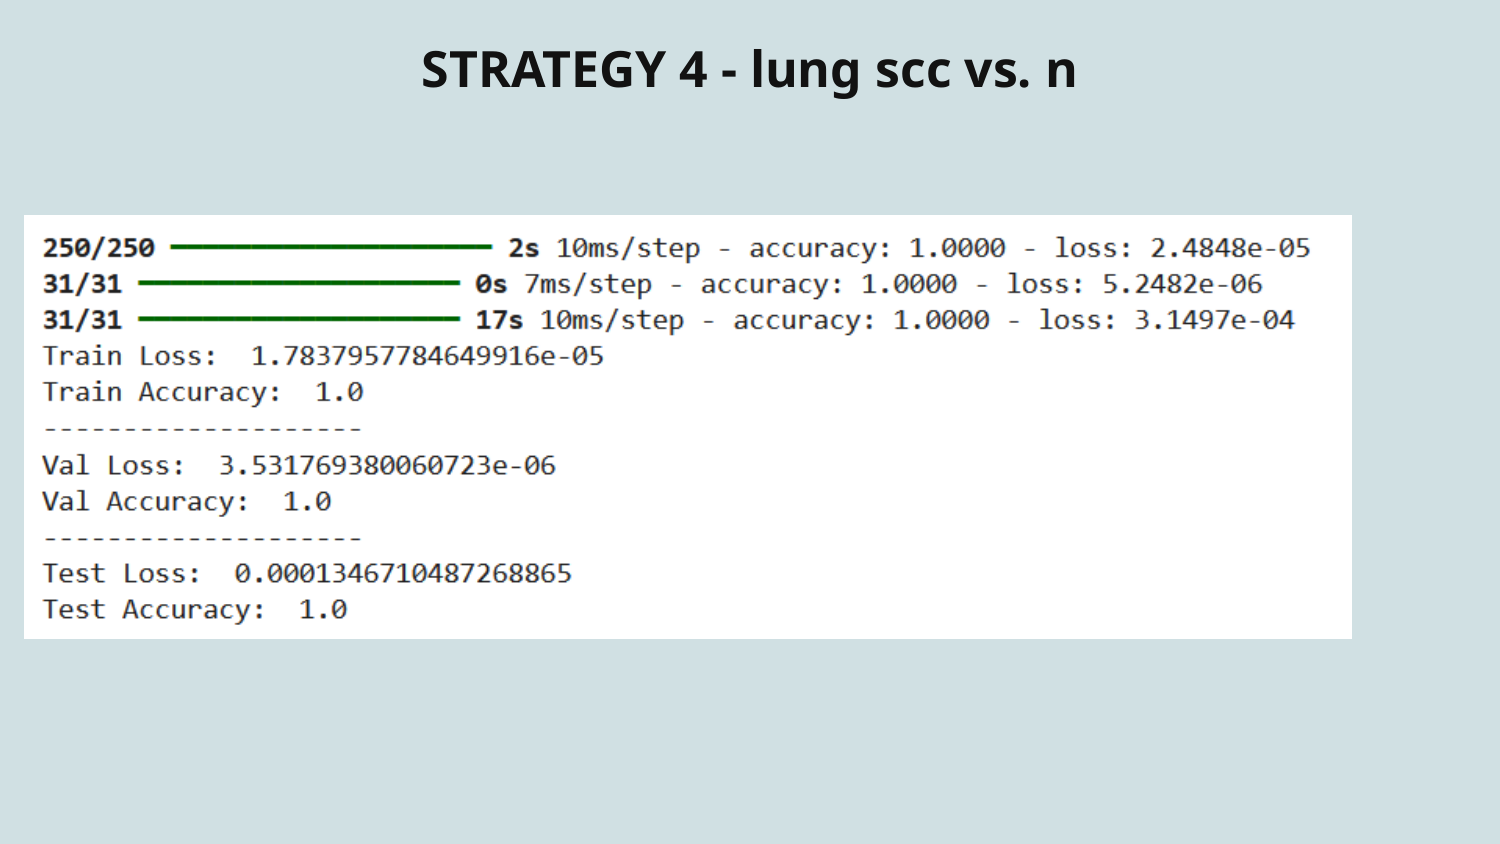

# STRATEGY 4 - lung scc vs. n